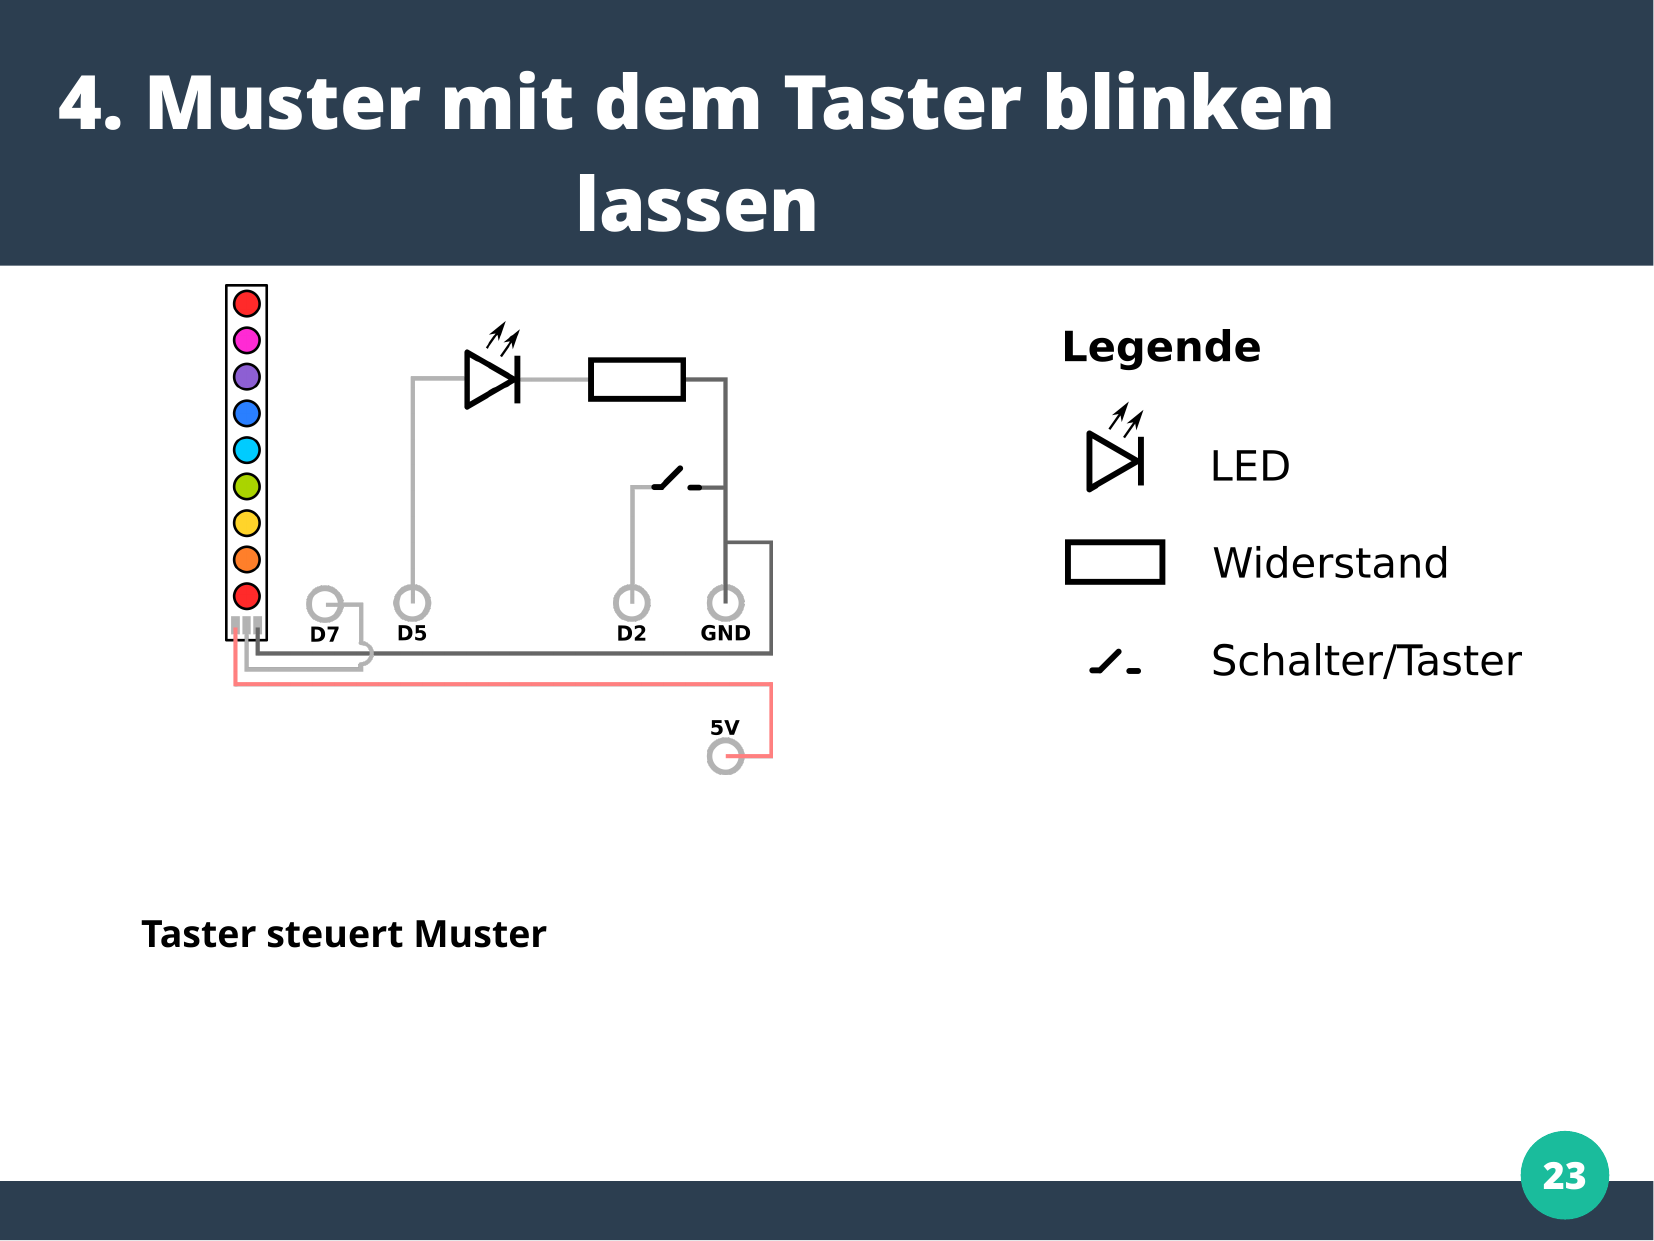

# 4. Muster mit dem Taster blinken lassen
Taster steuert Muster
23